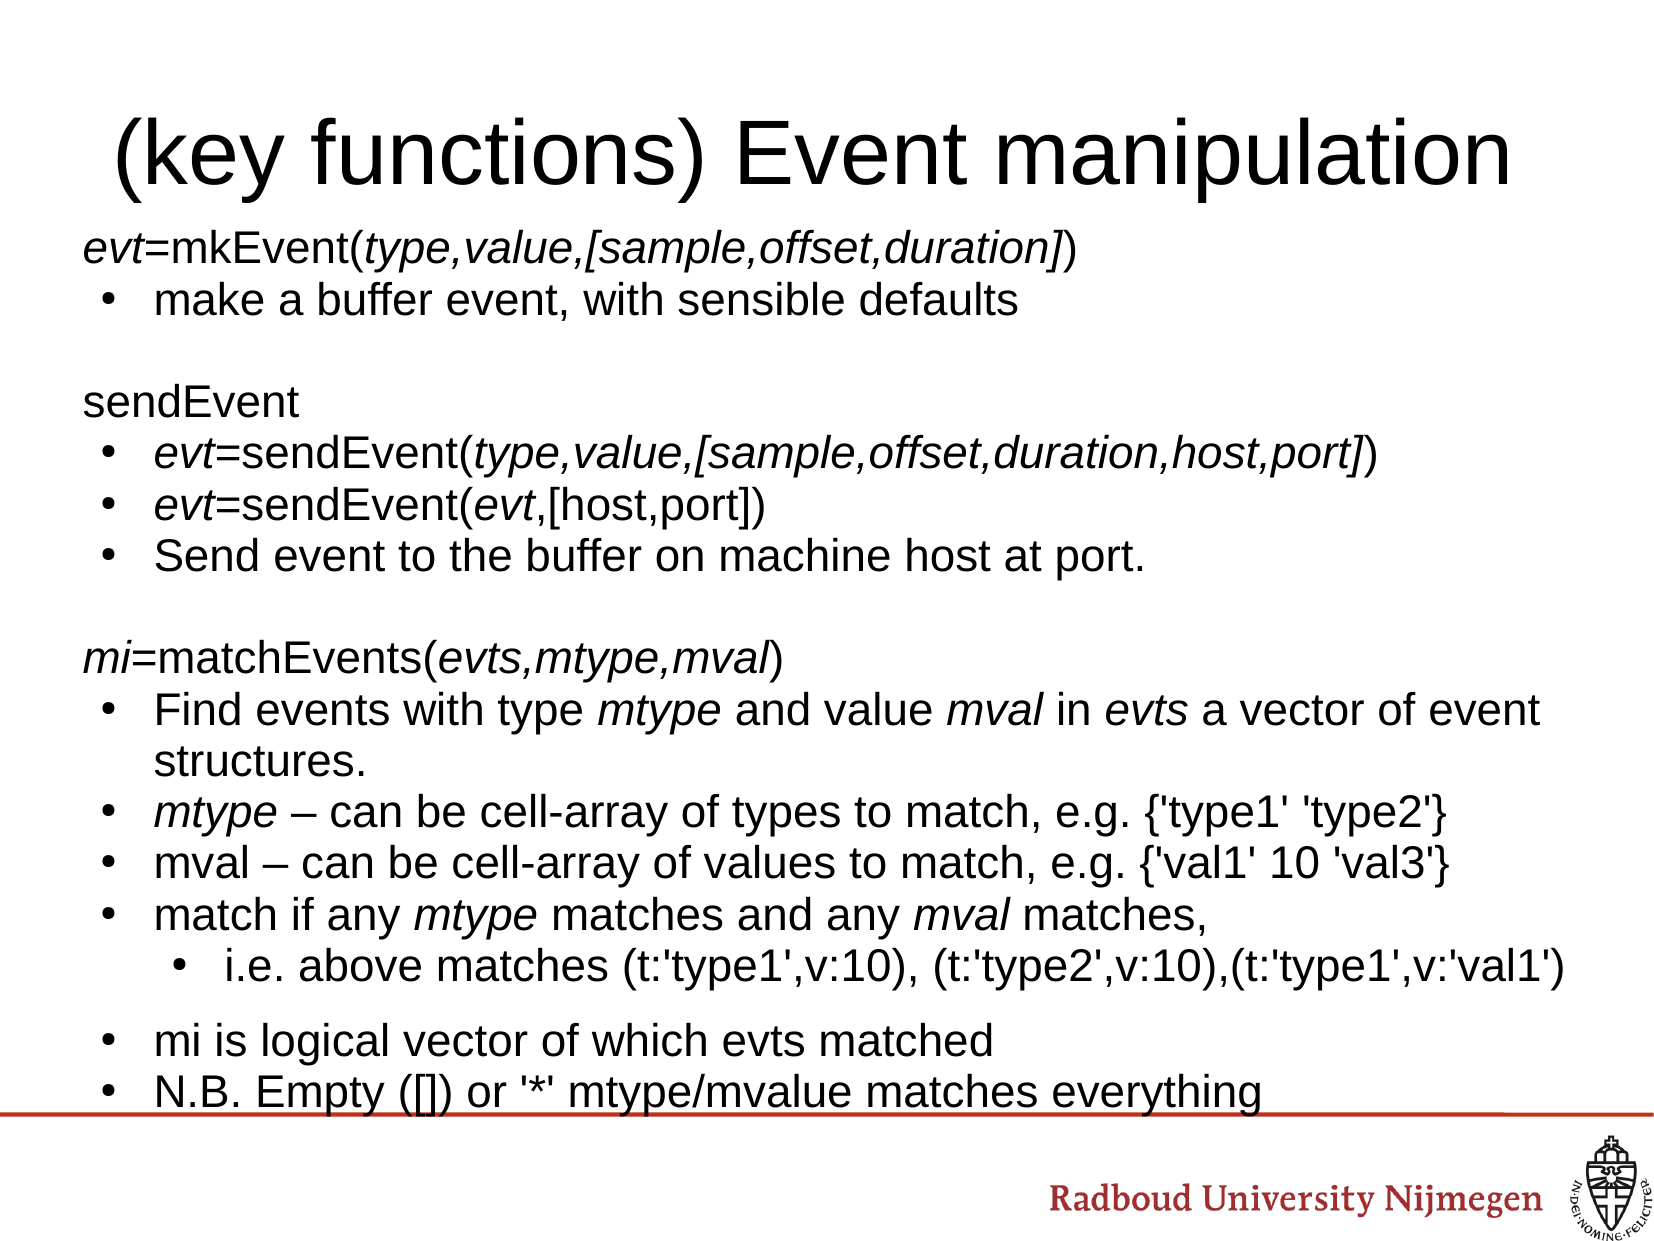

# (key functions) Event manipulation
evt=mkEvent(type,value,[sample,offset,duration])
make a buffer event, with sensible defaults
sendEvent
evt=sendEvent(type,value,[sample,offset,duration,host,port])
evt=sendEvent(evt,[host,port])
Send event to the buffer on machine host at port.
mi=matchEvents(evts,mtype,mval)
Find events with type mtype and value mval in evts a vector of event structures.
mtype – can be cell-array of types to match, e.g. {'type1' 'type2'}
mval – can be cell-array of values to match, e.g. {'val1' 10 'val3'}
match if any mtype matches and any mval matches,
i.e. above matches (t:'type1',v:10), (t:'type2',v:10),(t:'type1',v:'val1')
mi is logical vector of which evts matched
N.B. Empty ([]) or '*' mtype/mvalue matches everything